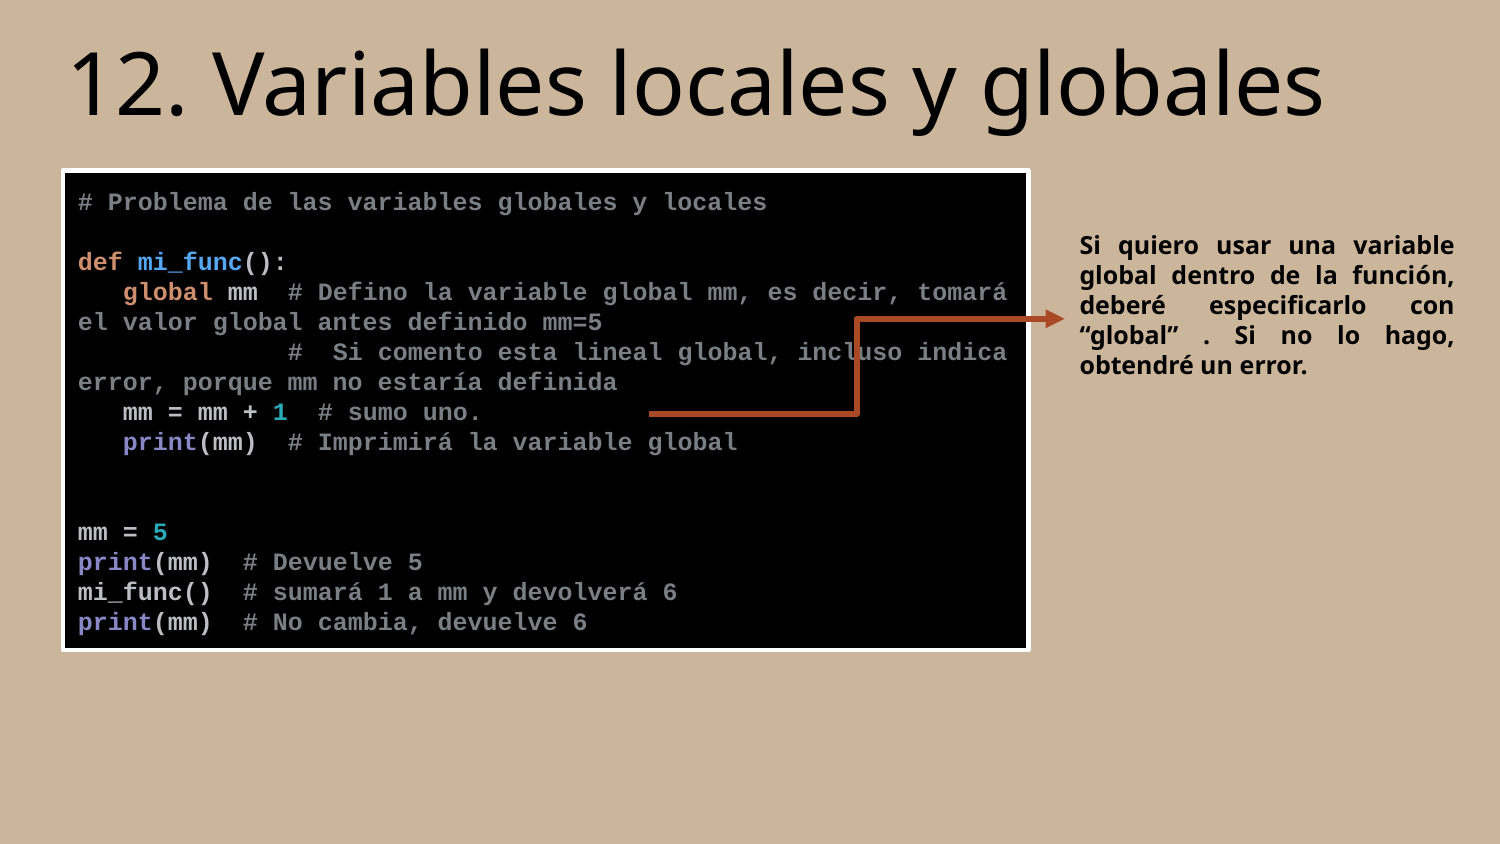

# 12. Variables locales y globales
# Problema de las variables globales y locales
def mi_func():
 global mm # Defino la variable global mm, es decir, tomará el valor global antes definido mm=5
 # Si comento esta lineal global, incluso indica error, porque mm no estaría definida
 mm = mm + 1 # sumo uno.
 print(mm) # Imprimirá la variable global
mm = 5
print(mm) # Devuelve 5
mi_func() # sumará 1 a mm y devolverá 6
print(mm) # No cambia, devuelve 6
Si quiero usar una variable global dentro de la función, deberé especificarlo con “global” . Si no lo hago, obtendré un error.